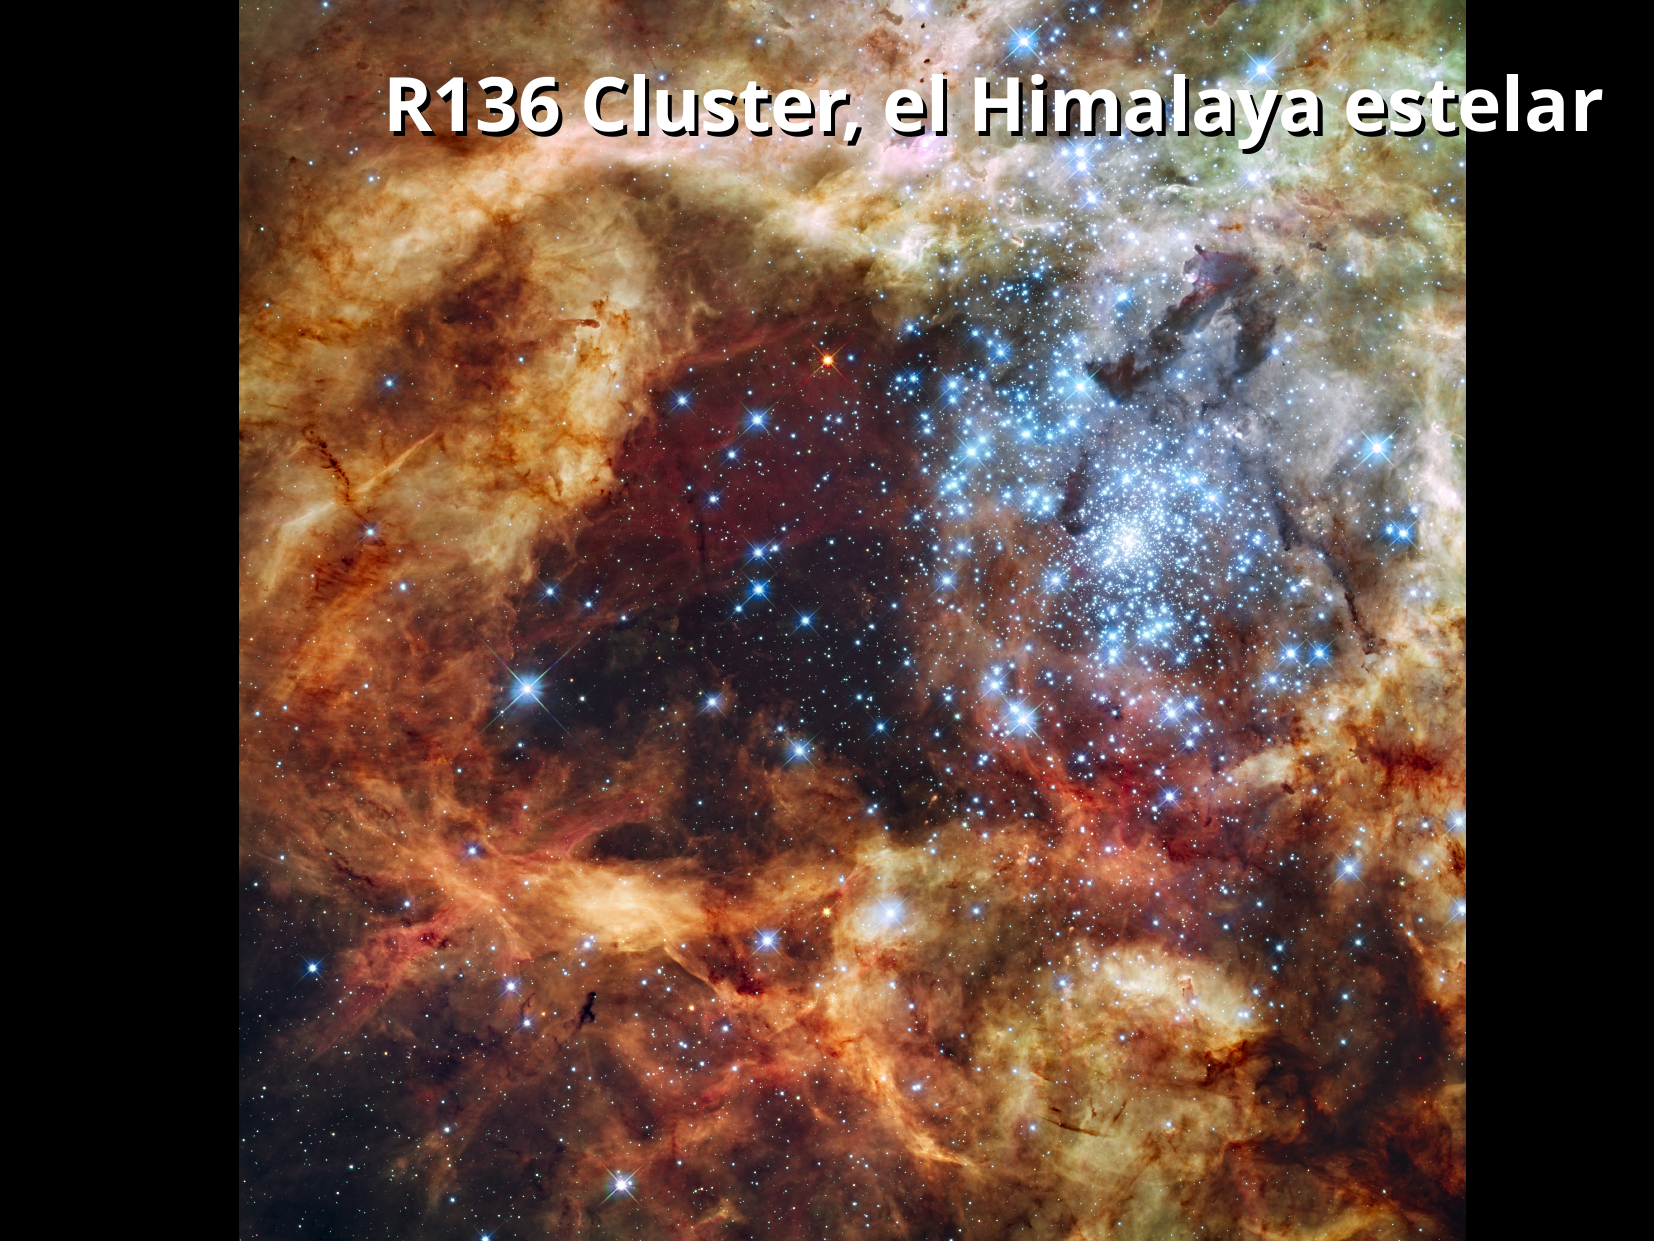

# R136 Cluster, el Himalaya estelar
H. Asorey - Física IV B
43